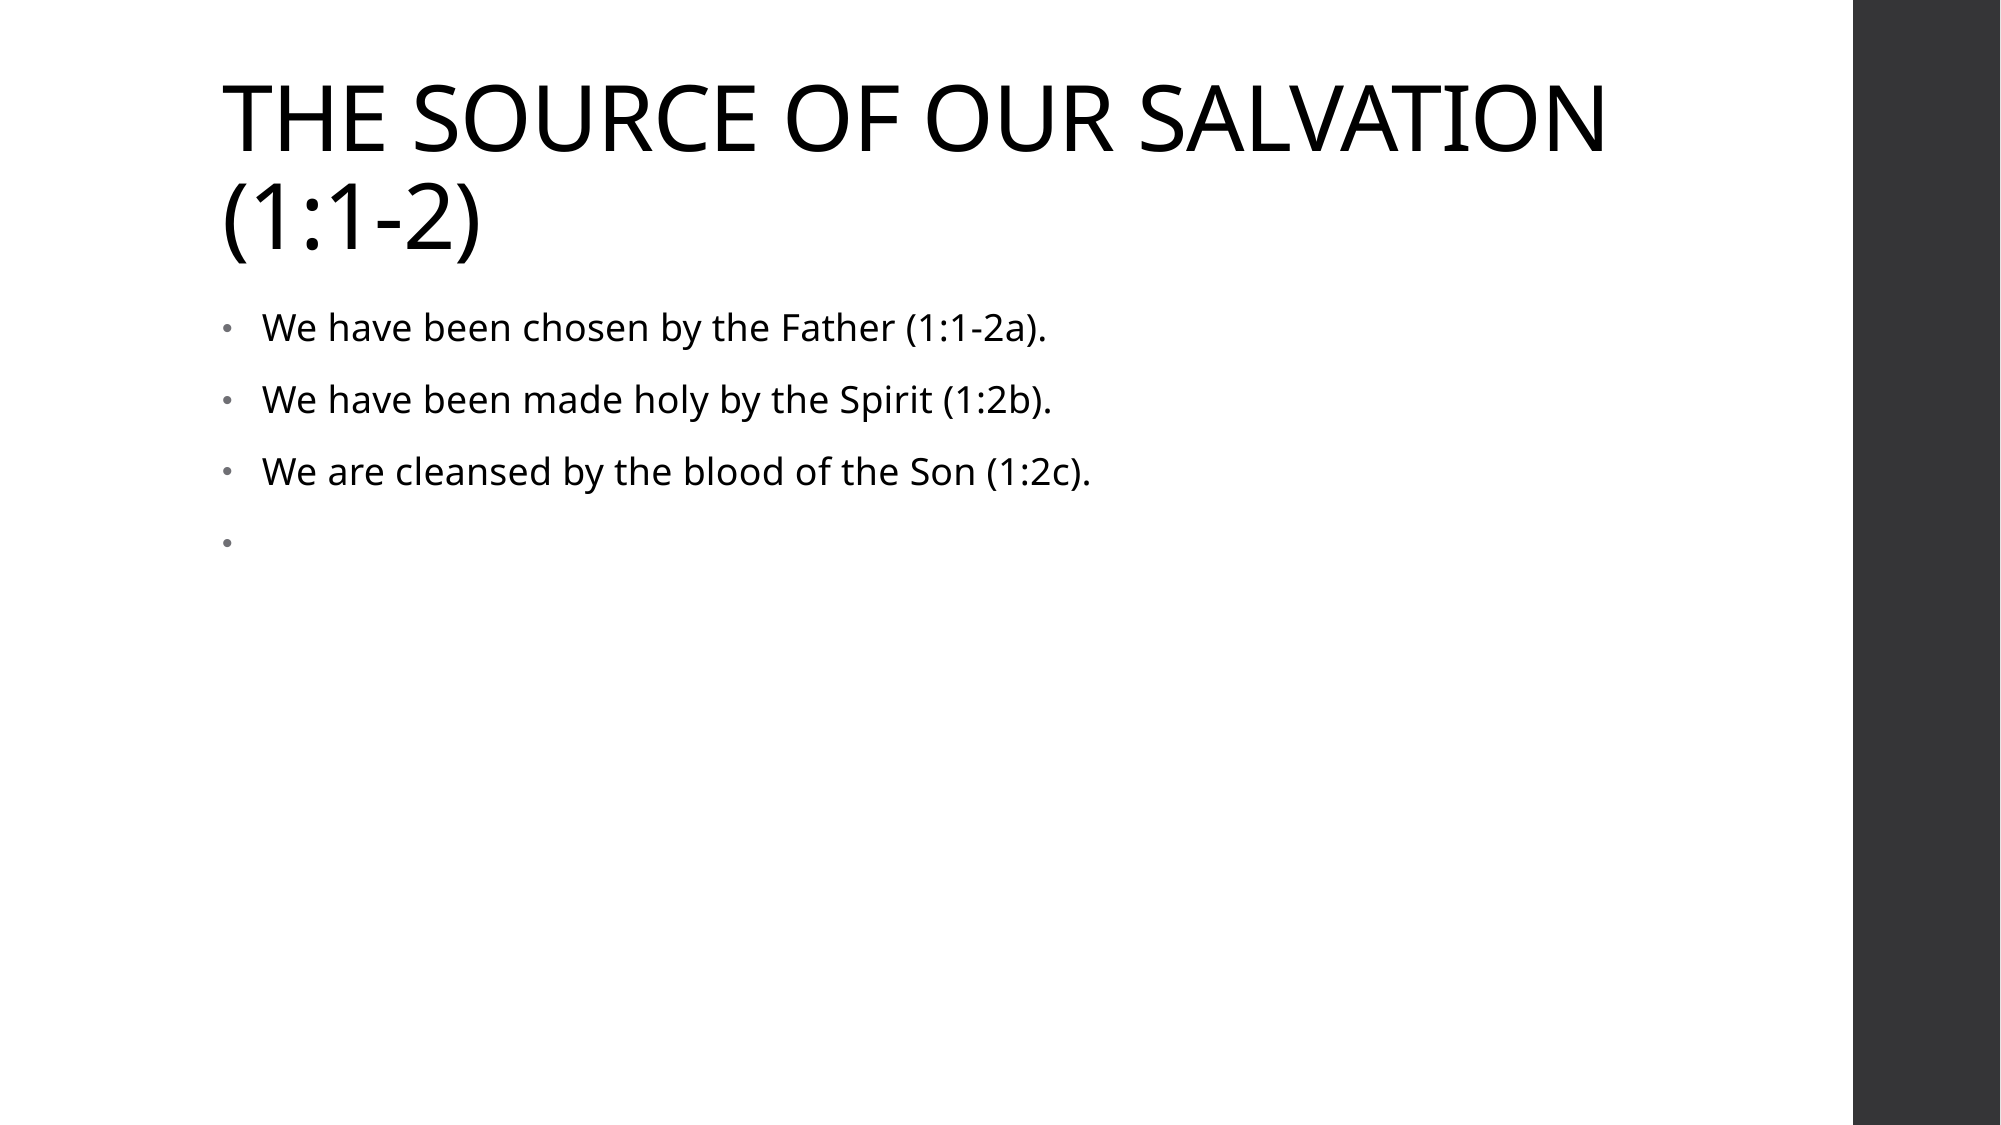

# THE SOURCE OF OUR SALVATION (1:1-2)
 We have been chosen by the Father (1:1-2a).
 We have been made holy by the Spirit (1:2b).
 We are cleansed by the blood of the Son (1:2c).